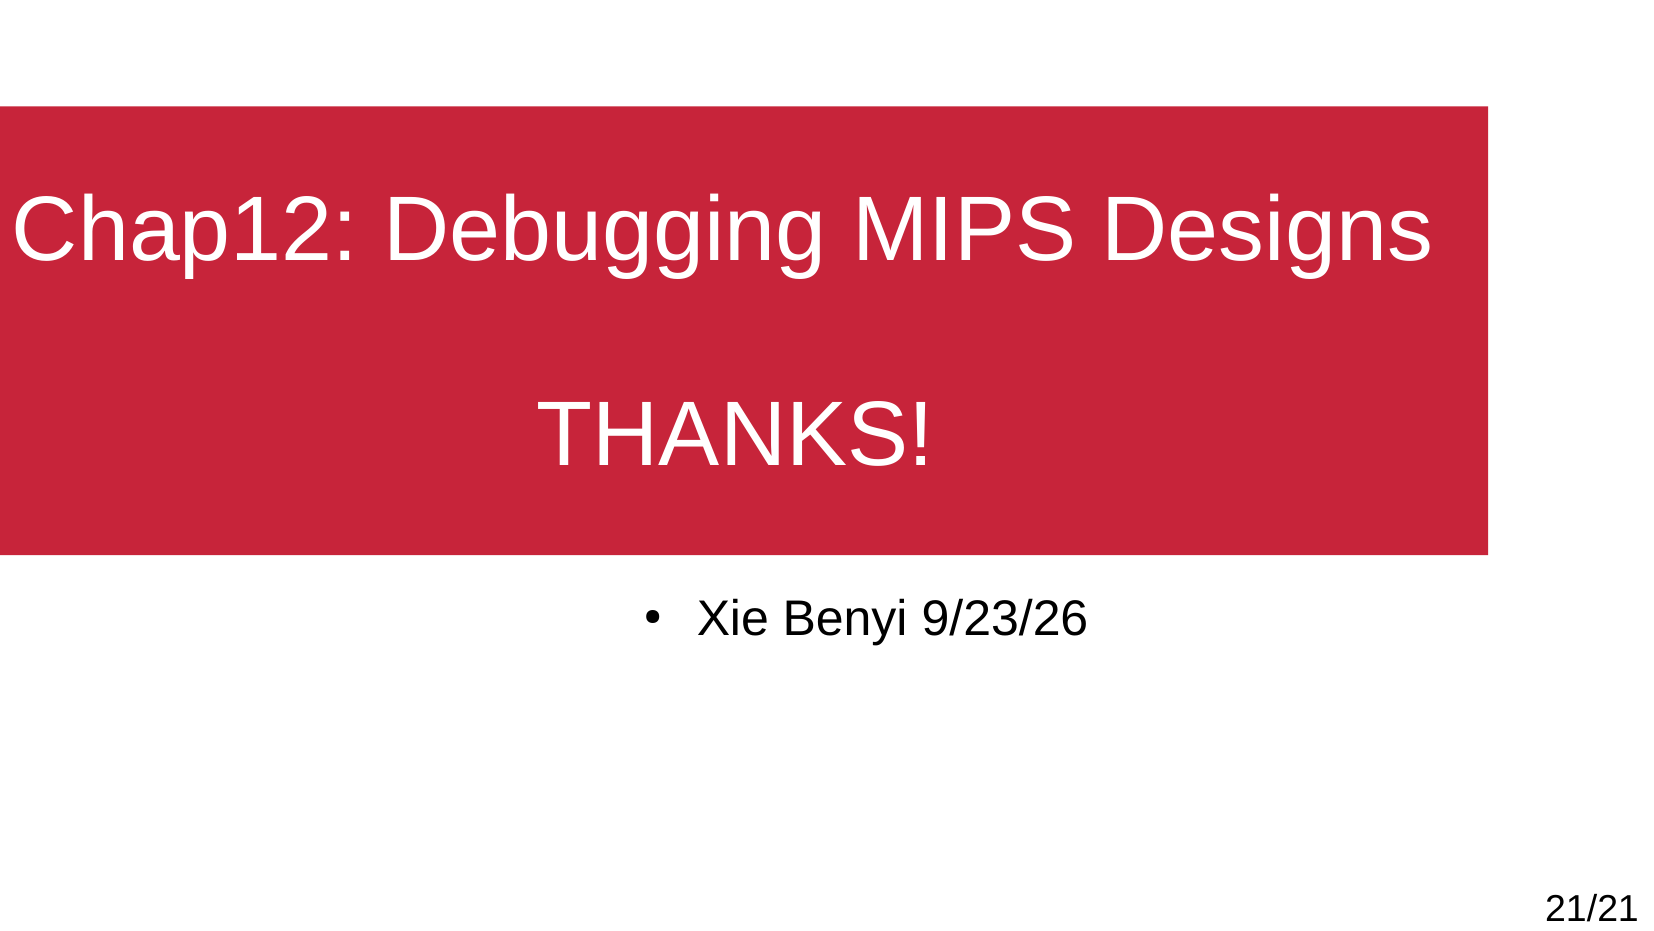

# Chap12: Debugging MIPS Designs THANKS!
Xie Benyi